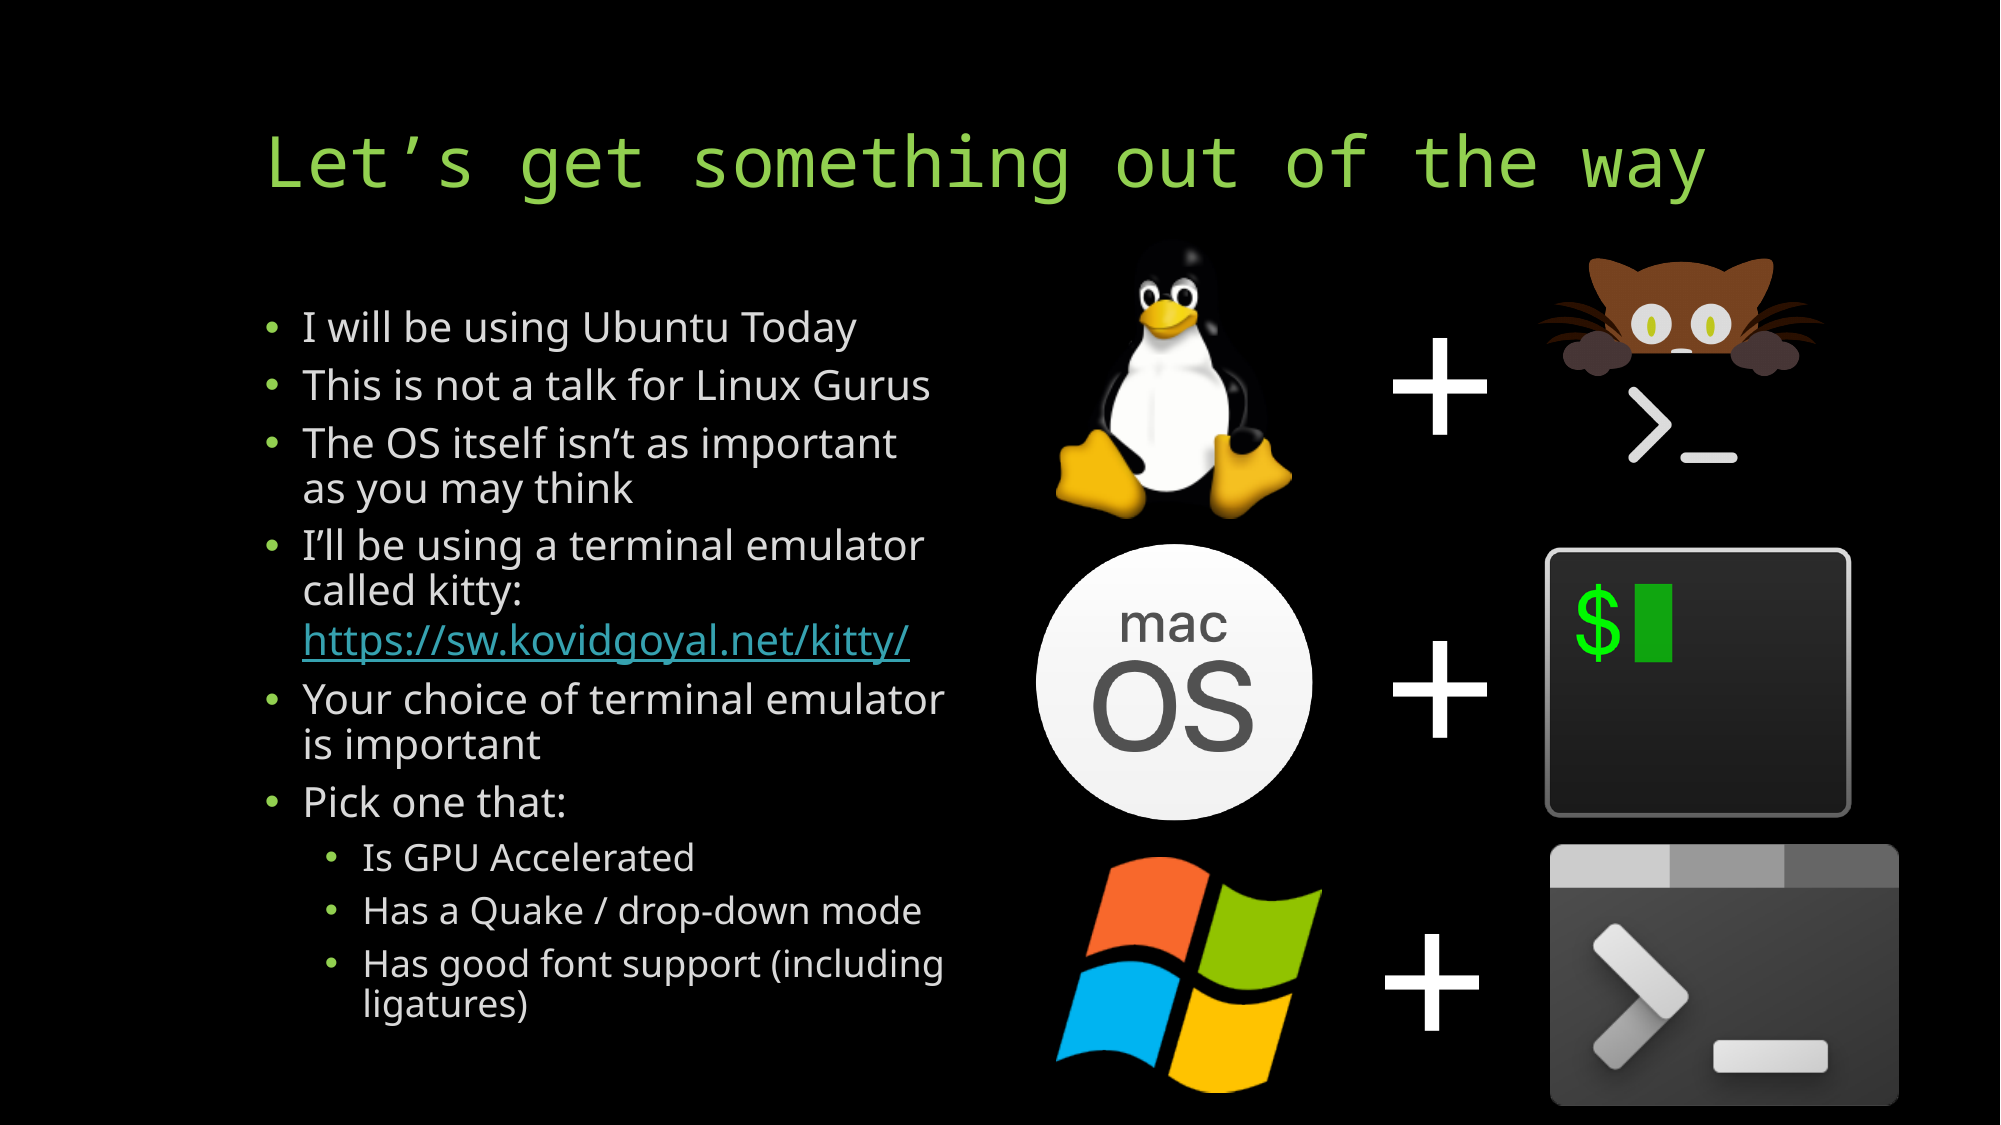

# Let’s get something out of the way
+
I will be using Ubuntu Today
This is not a talk for Linux Gurus
The OS itself isn’t as important as you may think
I’ll be using a terminal emulator called kitty:
https://sw.kovidgoyal.net/kitty/
Your choice of terminal emulator is important
Pick one that:
Is GPU Accelerated
Has a Quake / drop-down mode
Has good font support (including ligatures)
+
+